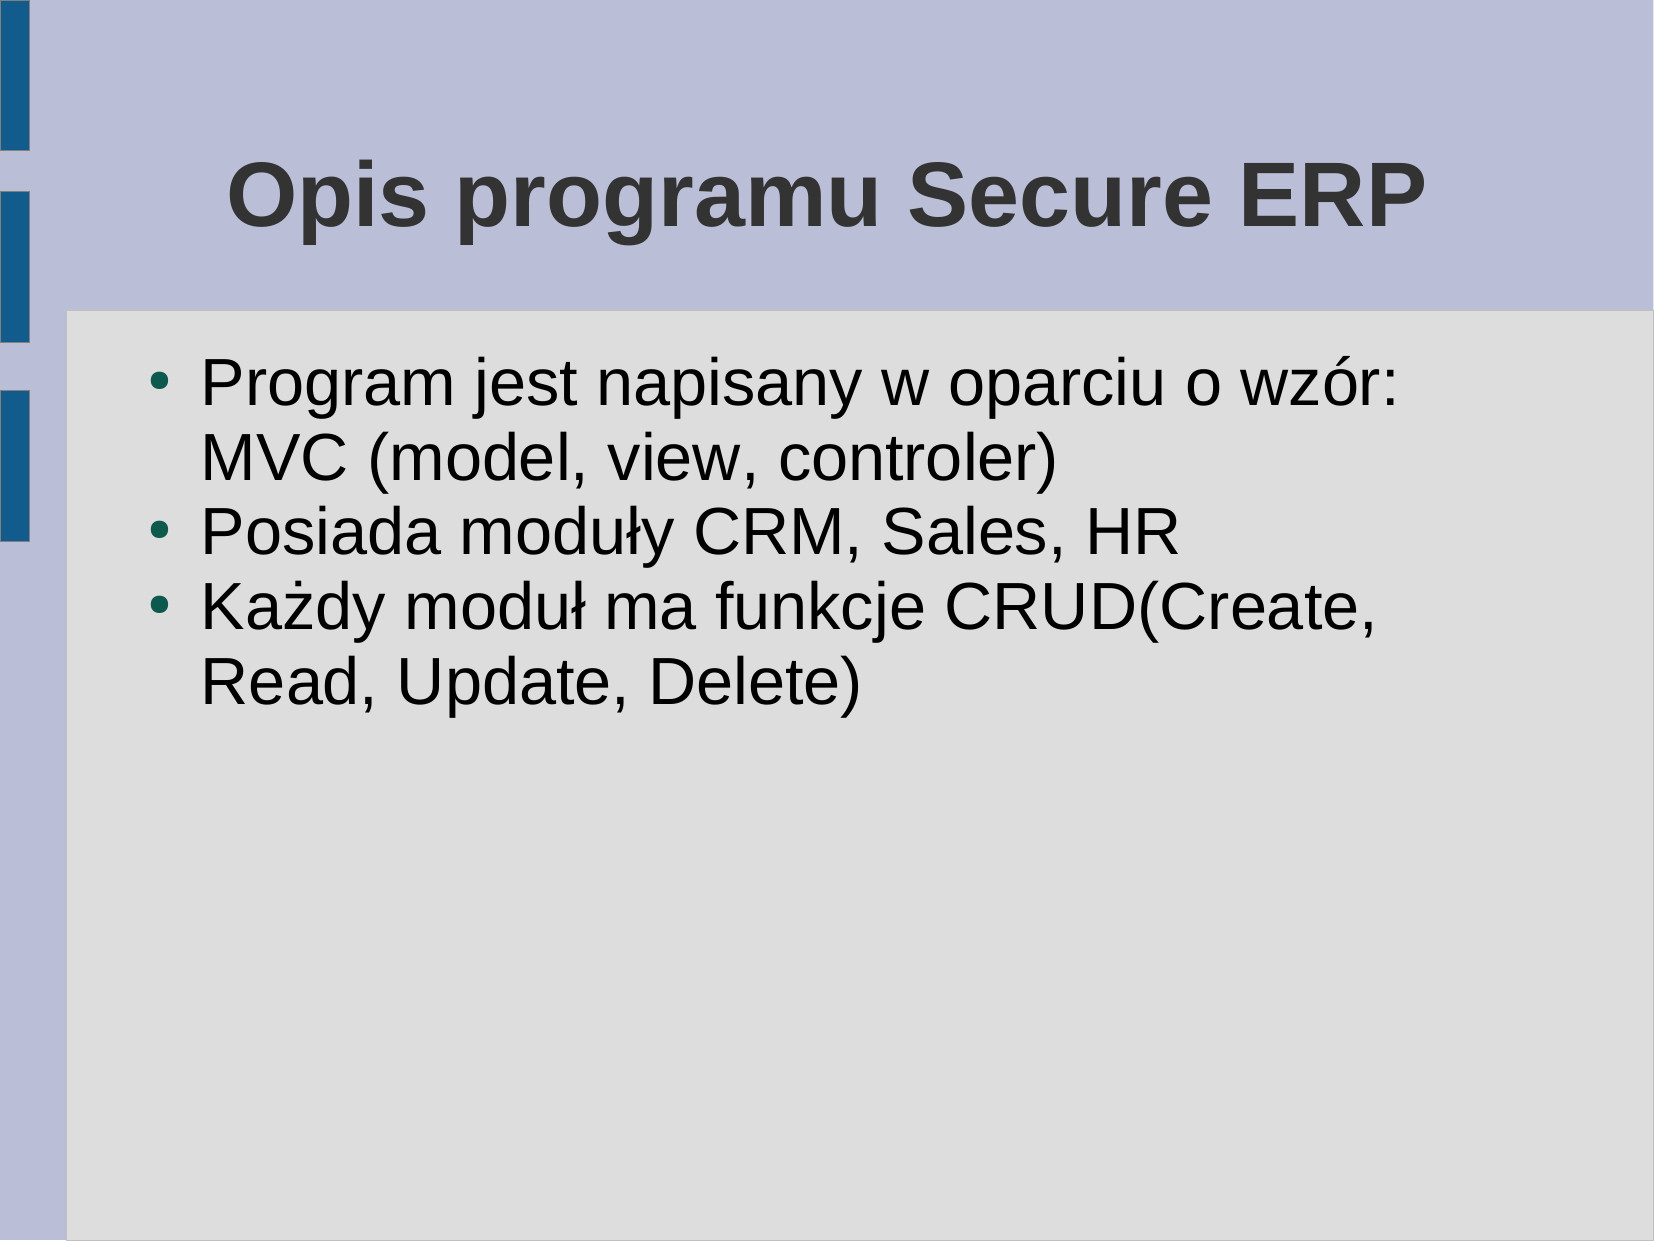

# Opis programu Secure ERP
Program jest napisany w oparciu o wzór: MVC (model, view, controler)
Posiada moduły CRM, Sales, HR
Każdy moduł ma funkcje CRUD(Create, Read, Update, Delete)